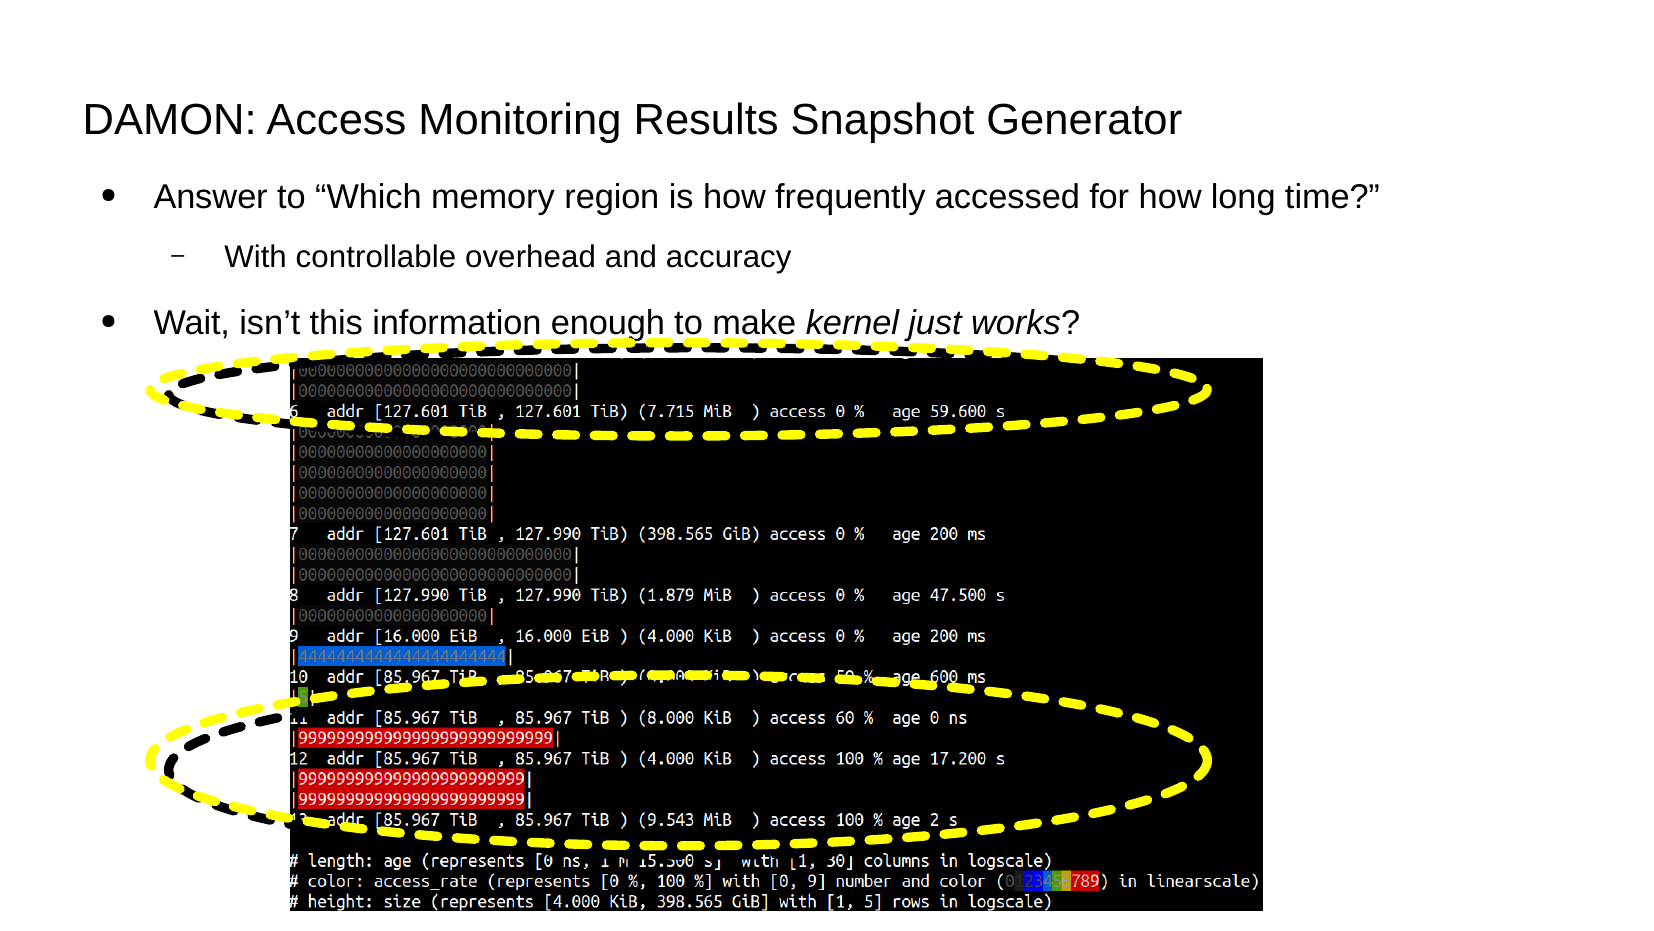

# DAMON: Access Monitoring Results Snapshot Generator
Answer to “Which memory region is how frequently accessed for how long time?”
With controllable overhead and accuracy
Wait, isn’t this information enough to make kernel just works?